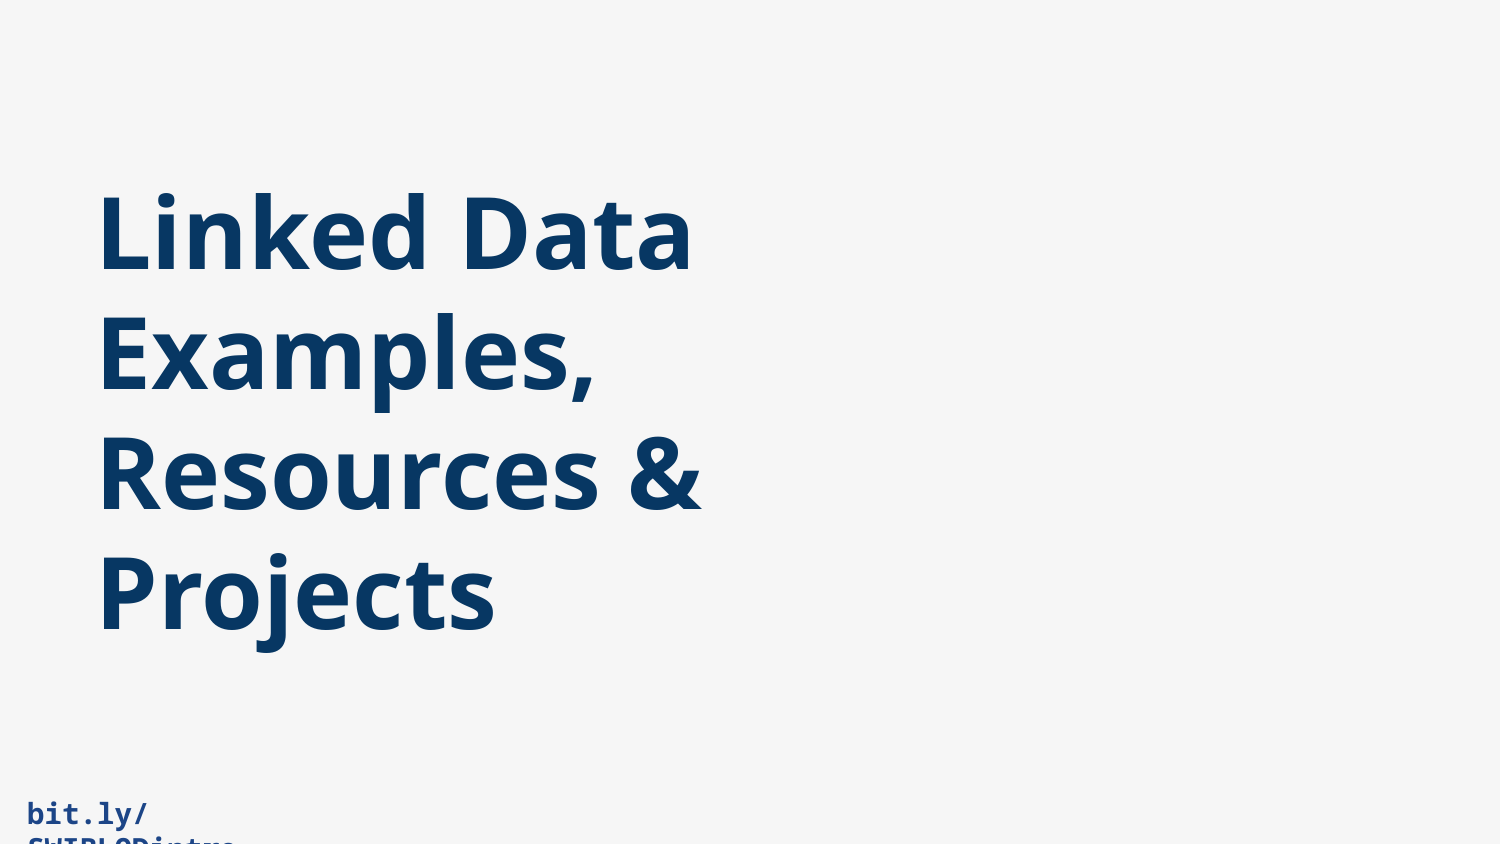

# Linked Data Examples, Resources & Projects